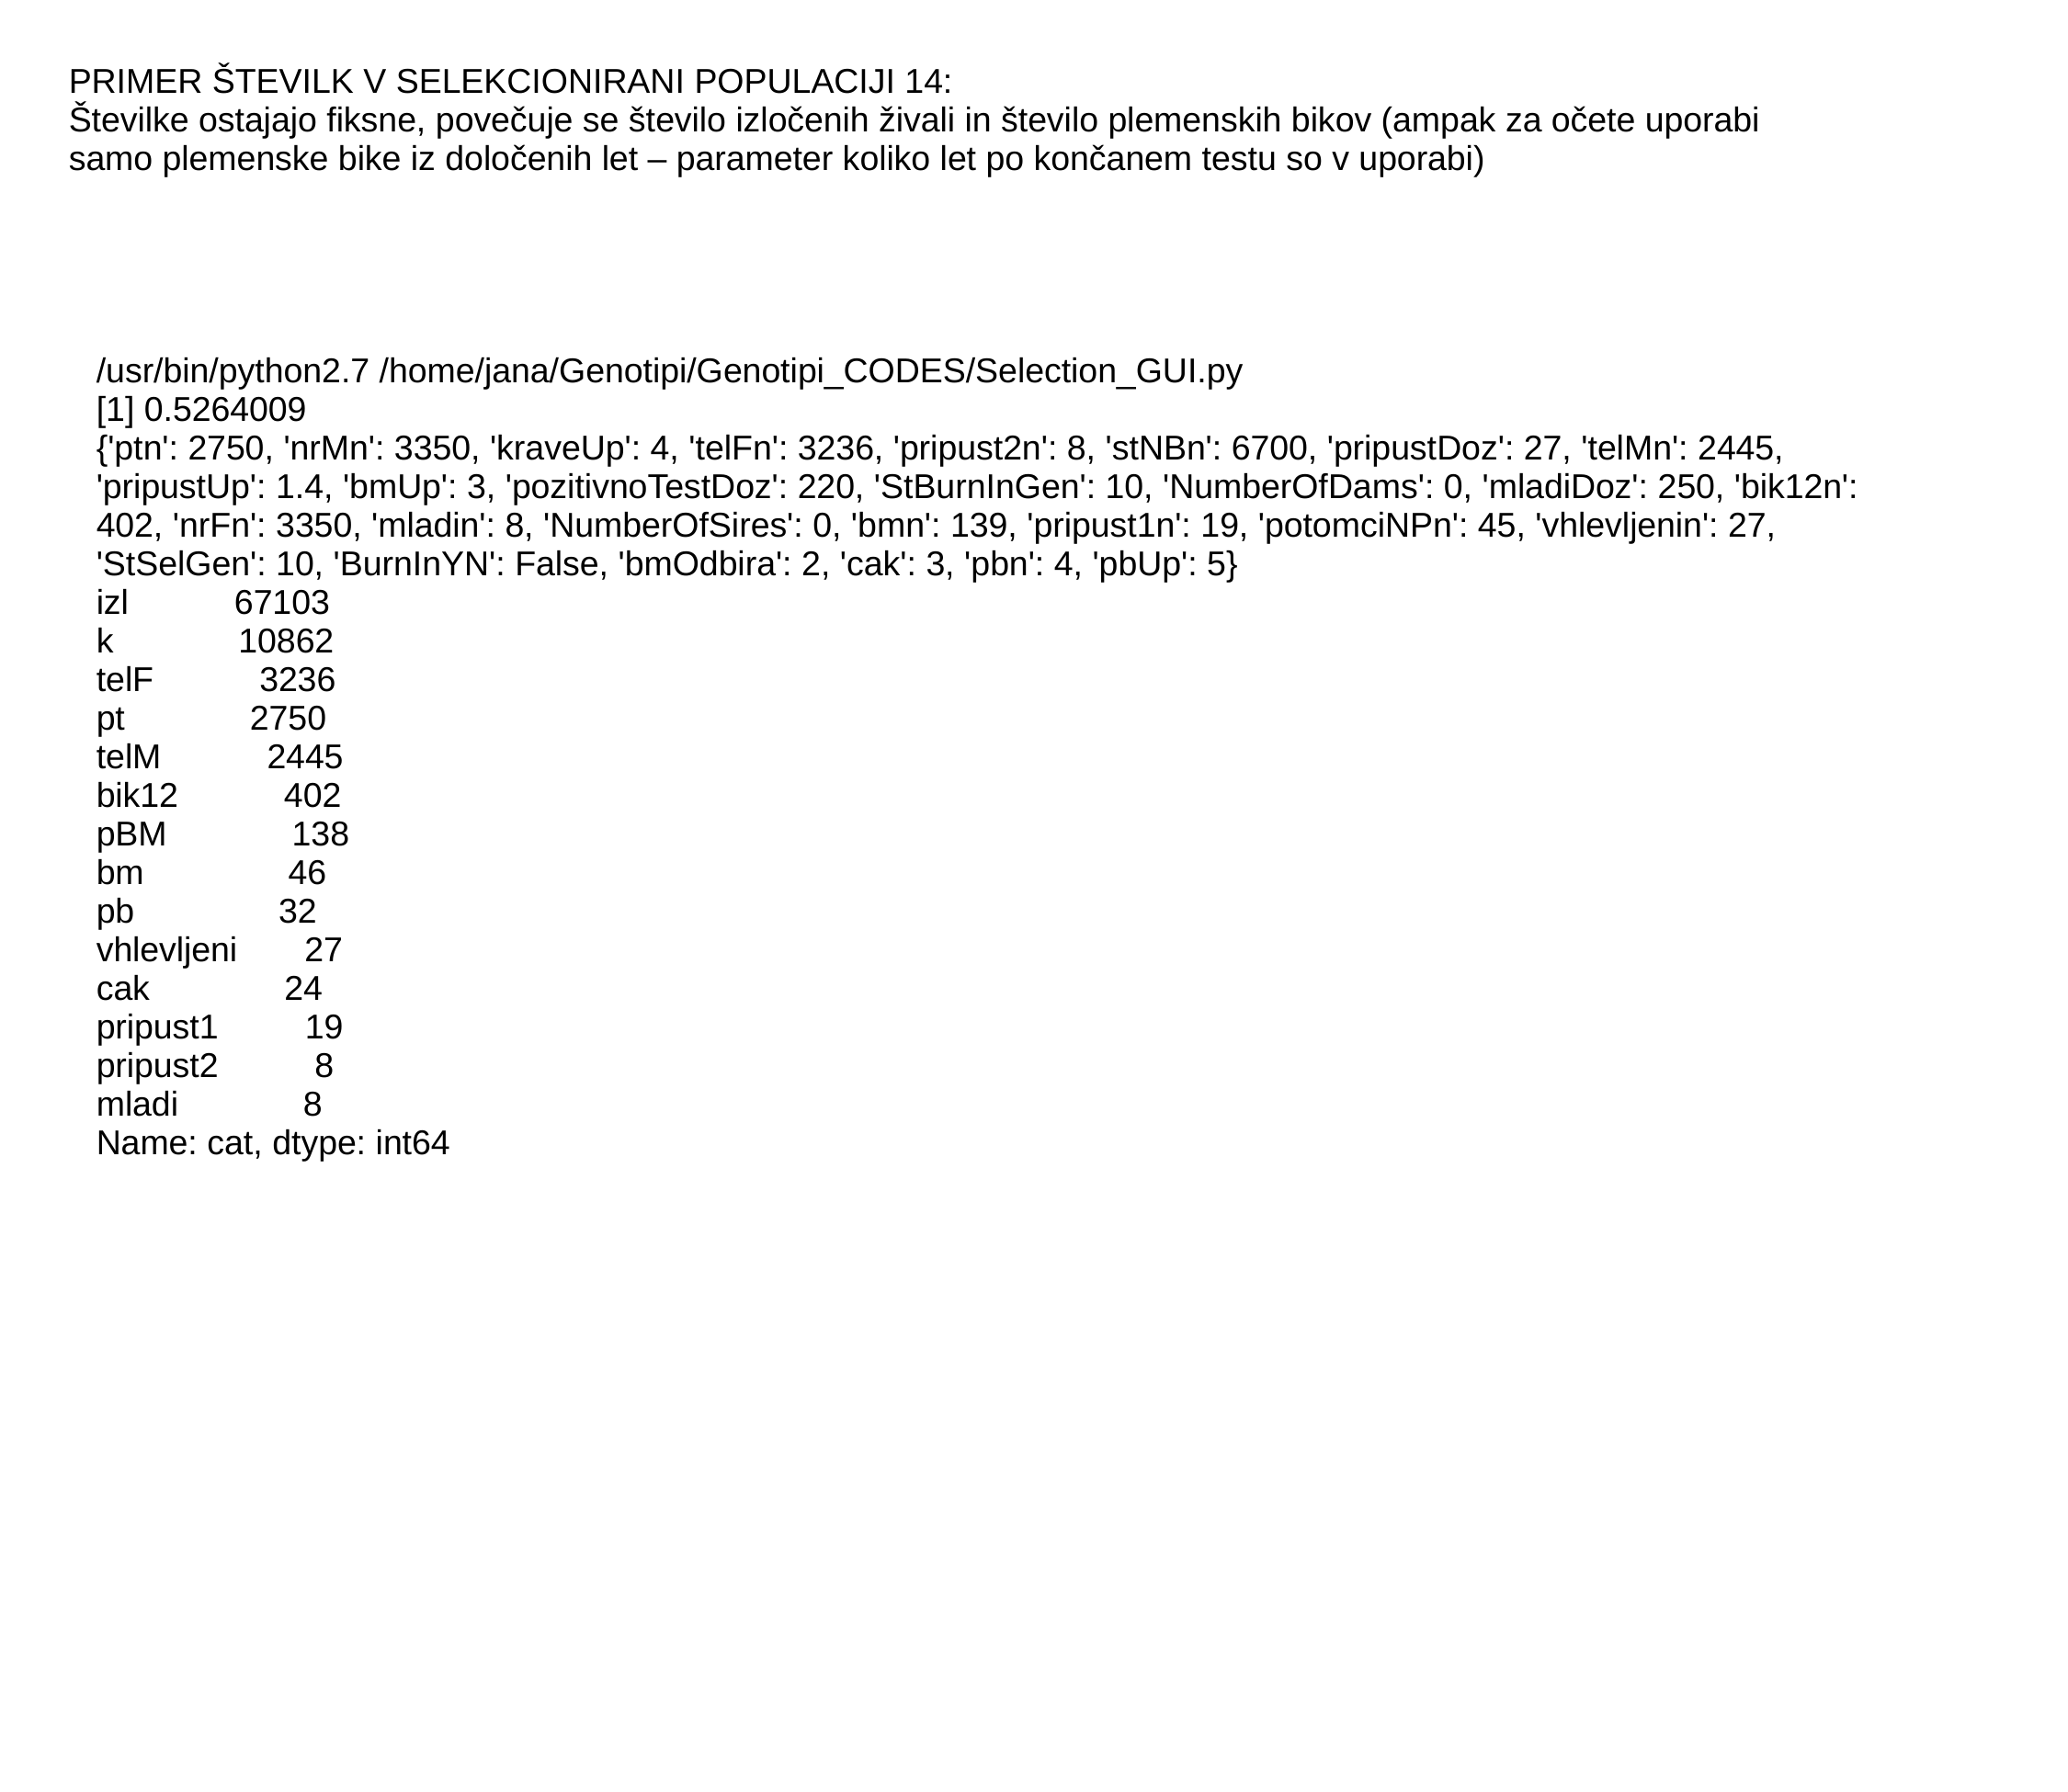

PRIMER ŠTEVILK V SELEKCIONIRANI POPULACIJI 14:
Številke ostajajo fiksne, povečuje se število izločenih živali in število plemenskih bikov (ampak za očete uporabi samo plemenske bike iz določenih let – parameter koliko let po končanem testu so v uporabi)
/usr/bin/python2.7 /home/jana/Genotipi/Genotipi_CODES/Selection_GUI.py
[1] 0.5264009
{'ptn': 2750, 'nrMn': 3350, 'kraveUp': 4, 'telFn': 3236, 'pripust2n': 8, 'stNBn': 6700, 'pripustDoz': 27, 'telMn': 2445, 'pripustUp': 1.4, 'bmUp': 3, 'pozitivnoTestDoz': 220, 'StBurnInGen': 10, 'NumberOfDams': 0, 'mladiDoz': 250, 'bik12n': 402, 'nrFn': 3350, 'mladin': 8, 'NumberOfSires': 0, 'bmn': 139, 'pripust1n': 19, 'potomciNPn': 45, 'vhlevljenin': 27, 'StSelGen': 10, 'BurnInYN': False, 'bmOdbira': 2, 'cak': 3, 'pbn': 4, 'pbUp': 5}
izl 67103
k 10862
telF 3236
pt 2750
telM 2445
bik12 402
pBM 138
bm 46
pb 32
vhlevljeni 27
cak 24
pripust1 19
pripust2 8
mladi 8
Name: cat, dtype: int64